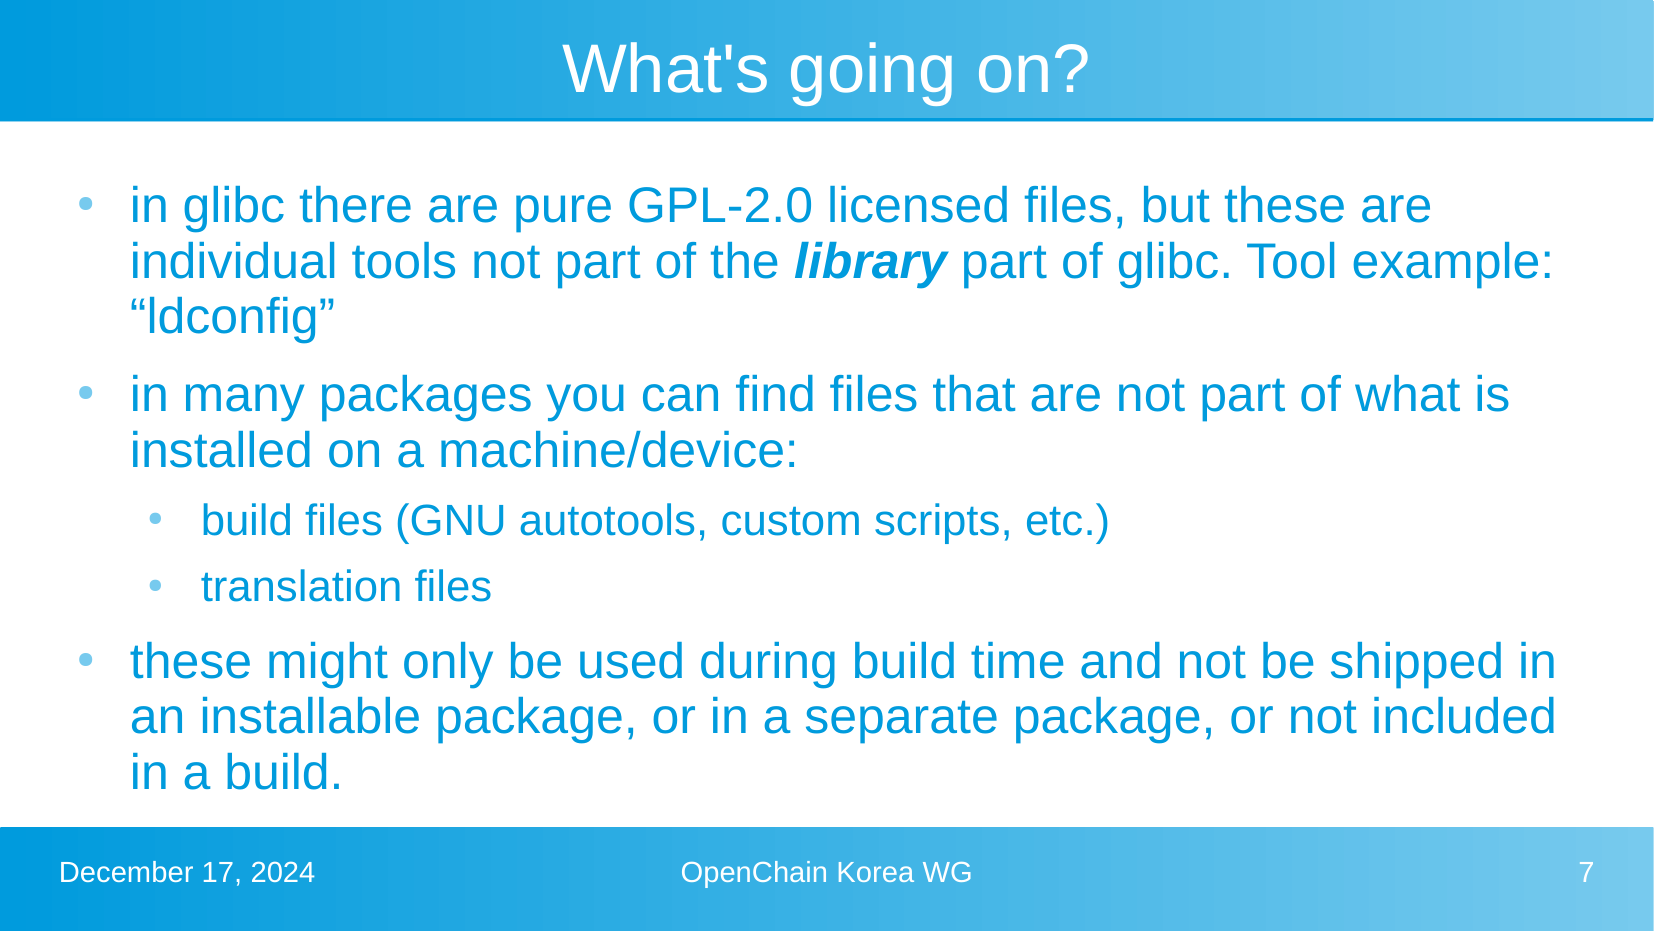

# What's going on?
in glibc there are pure GPL-2.0 licensed files, but these are individual tools not part of the library part of glibc. Tool example: “ldconfig”
in many packages you can find files that are not part of what is installed on a machine/device:
build files (GNU autotools, custom scripts, etc.)
translation files
these might only be used during build time and not be shipped in an installable package, or in a separate package, or not included in a build.
7